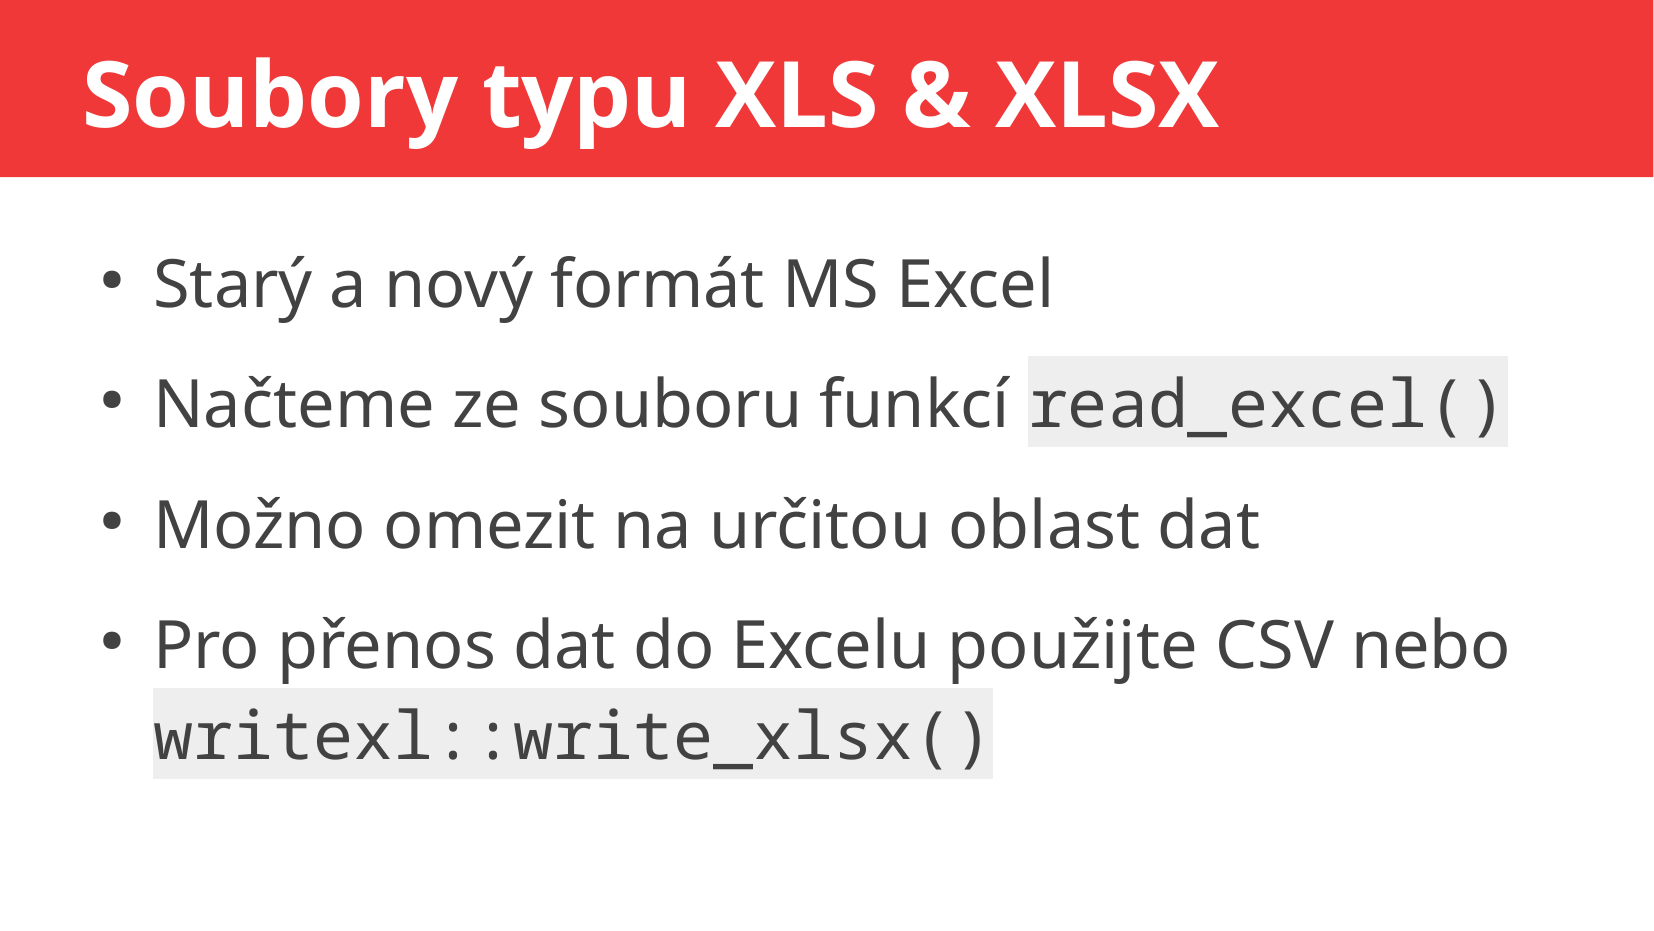

# Soubory typu XLS & XLSX
Starý a nový formát MS Excel
Načteme ze souboru funkcí read_excel()
Možno omezit na určitou oblast dat
Pro přenos dat do Excelu použijte CSV nebo writexl::write_xlsx()